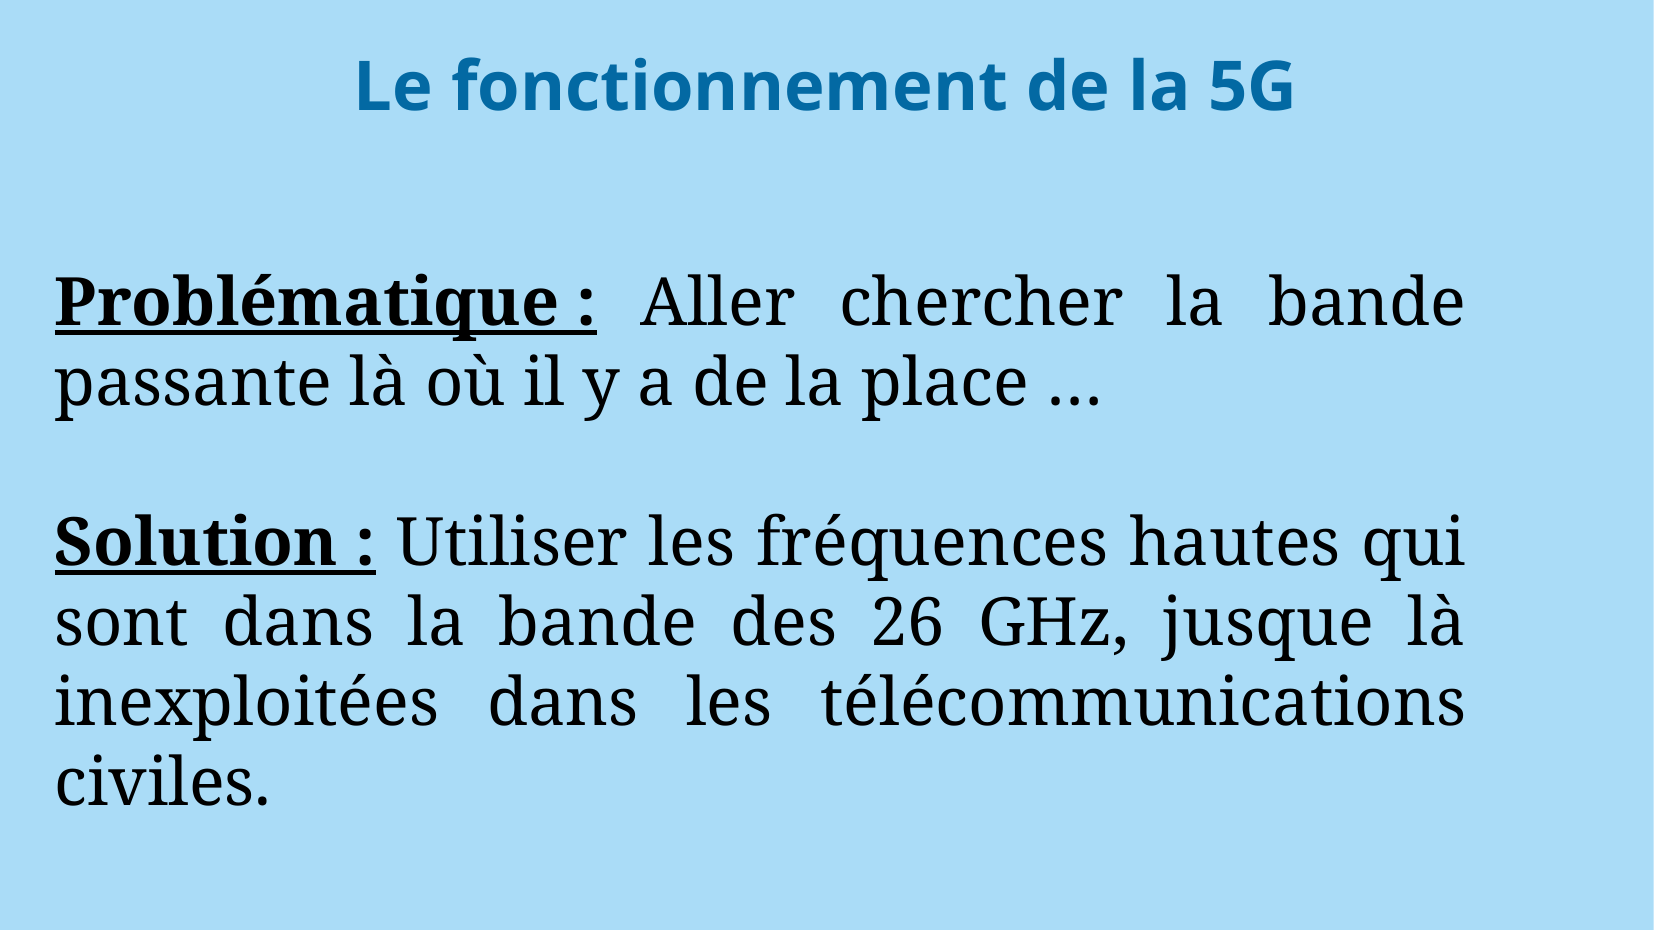

# Le fonctionnement de la 5G
Problématique : Aller chercher la bande passante là où il y a de la place …
Solution : Utiliser les fréquences hautes qui sont dans la bande des 26 GHz, jusque là inexploitées dans les télécommunications civiles.